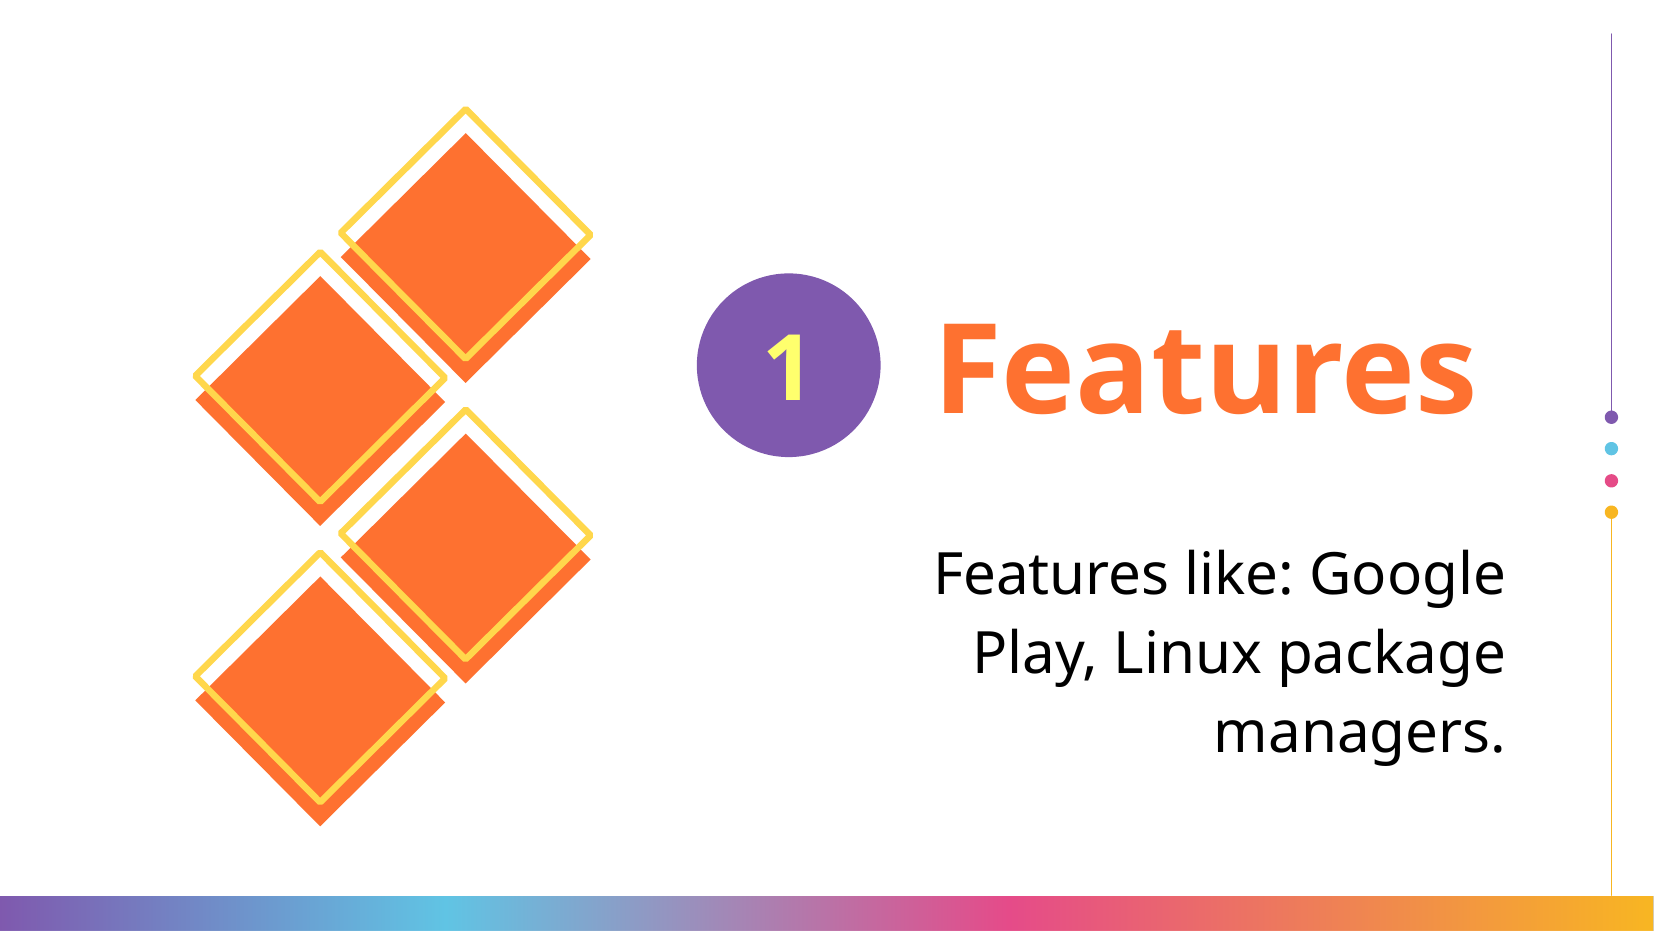

1
# Features
Features like: Google Play, Linux package managers.